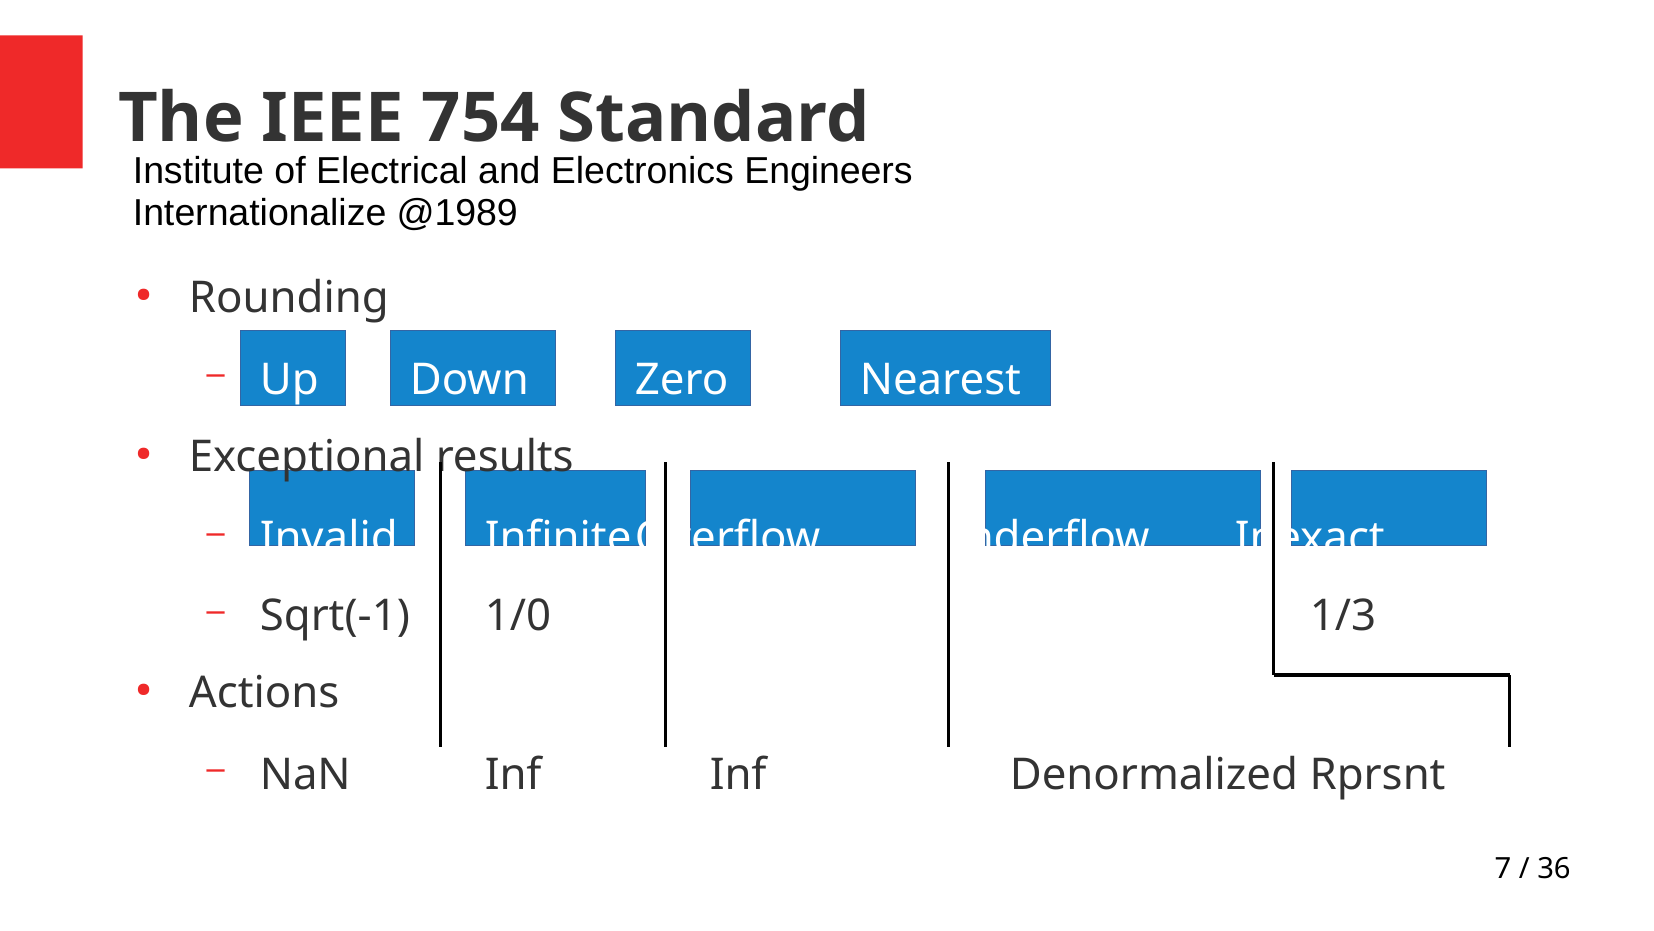

# The IEEE 754 Standard
Institute of Electrical and Electronics Engineers
Internationalize @1989
Rounding
Up		Down		Zero		Nearest
Exceptional results
Invalid		Infinite	Overflow		Underflow		Inexact
Sqrt(-1)	1/0											1/3
Actions
NaN		Inf			Inf				Denormalized Rprsnt
7